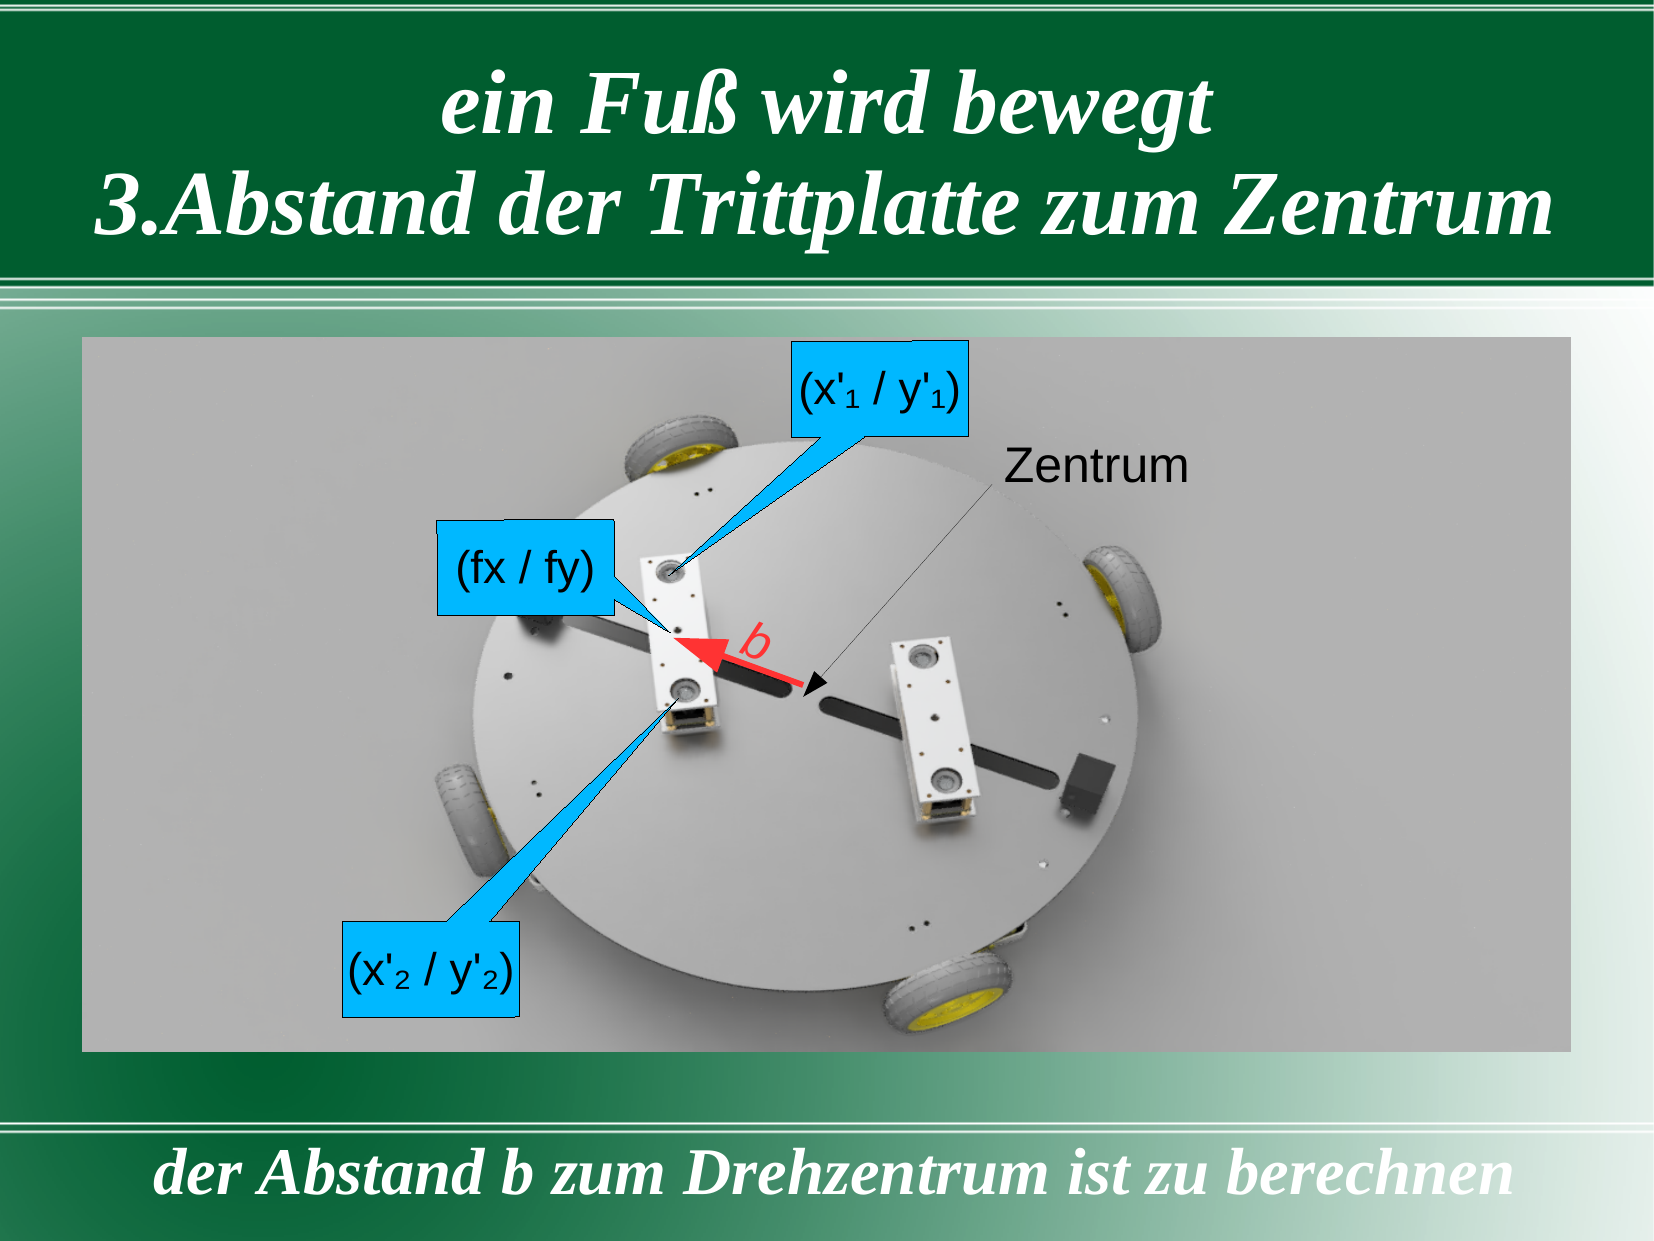

# ein Fuß wird bewegt 3.Abstand der Trittplatte zum Zentrum
(x'₁ / y'₁)
Zentrum
(fx / fy)
b
(x'₂ / y'₂)
 der Abstand b zum Drehzentrum ist zu berechnen